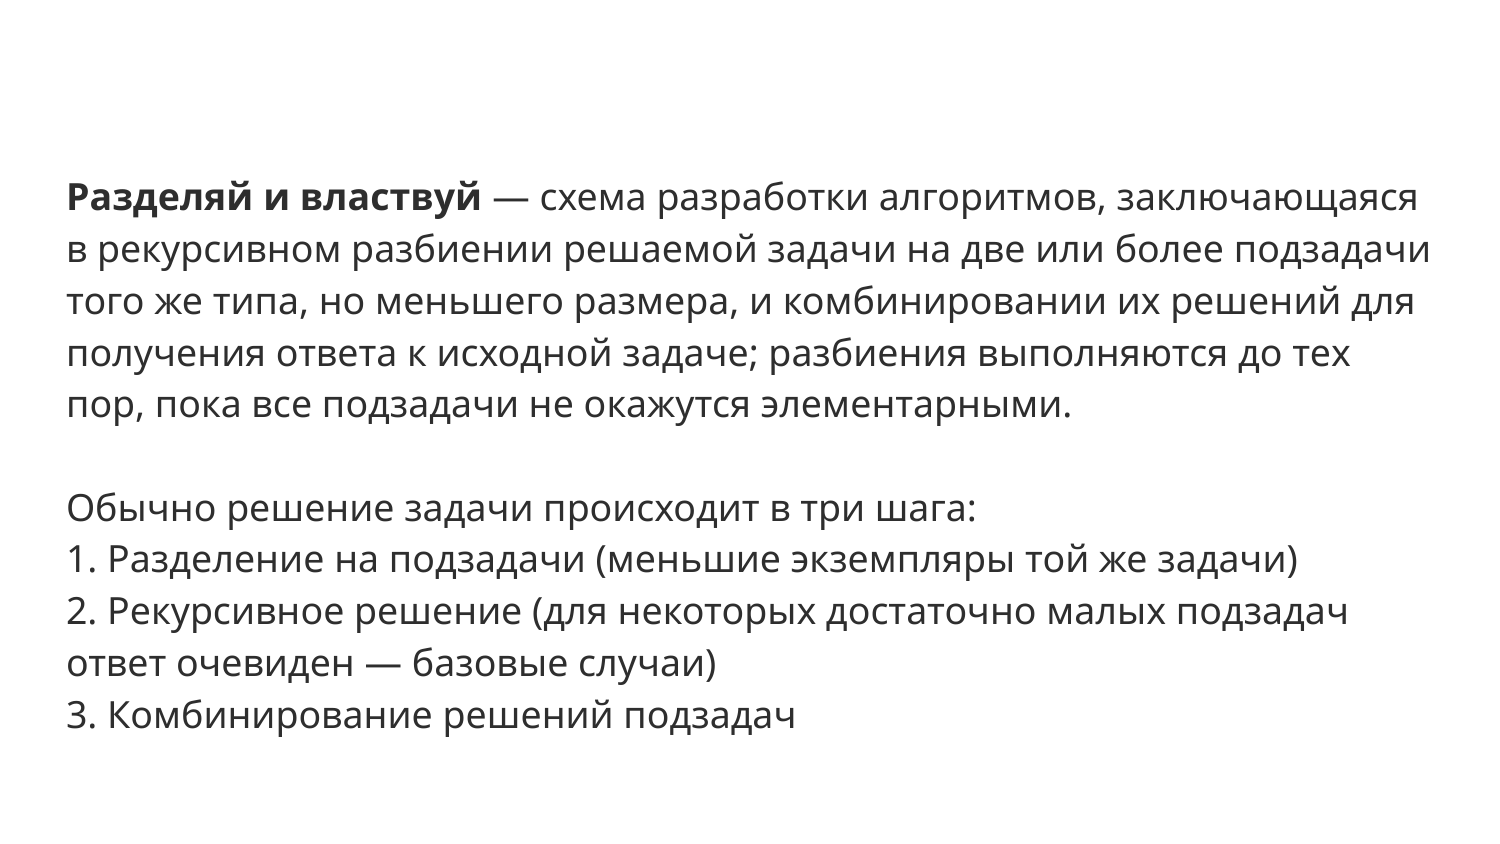

#
Разделяй и властвуй — схема разработки алгоритмов, заключающаяся в рекурсивном разбиении решаемой задачи на две или более подзадачи того же типа, но меньшего размера, и комбинировании их решений для получения ответа к исходной задаче; разбиения выполняются до тех пор, пока все подзадачи не окажутся элементарными.
Обычно решение задачи происходит в три шага:
1. Разделение на подзадачи (меньшие экземпляры той же задачи)
2. Рекурсивное решение (для некоторых достаточно малых подзадач ответ очевиден — базовые случаи)
3. Комбинирование решений подзадач